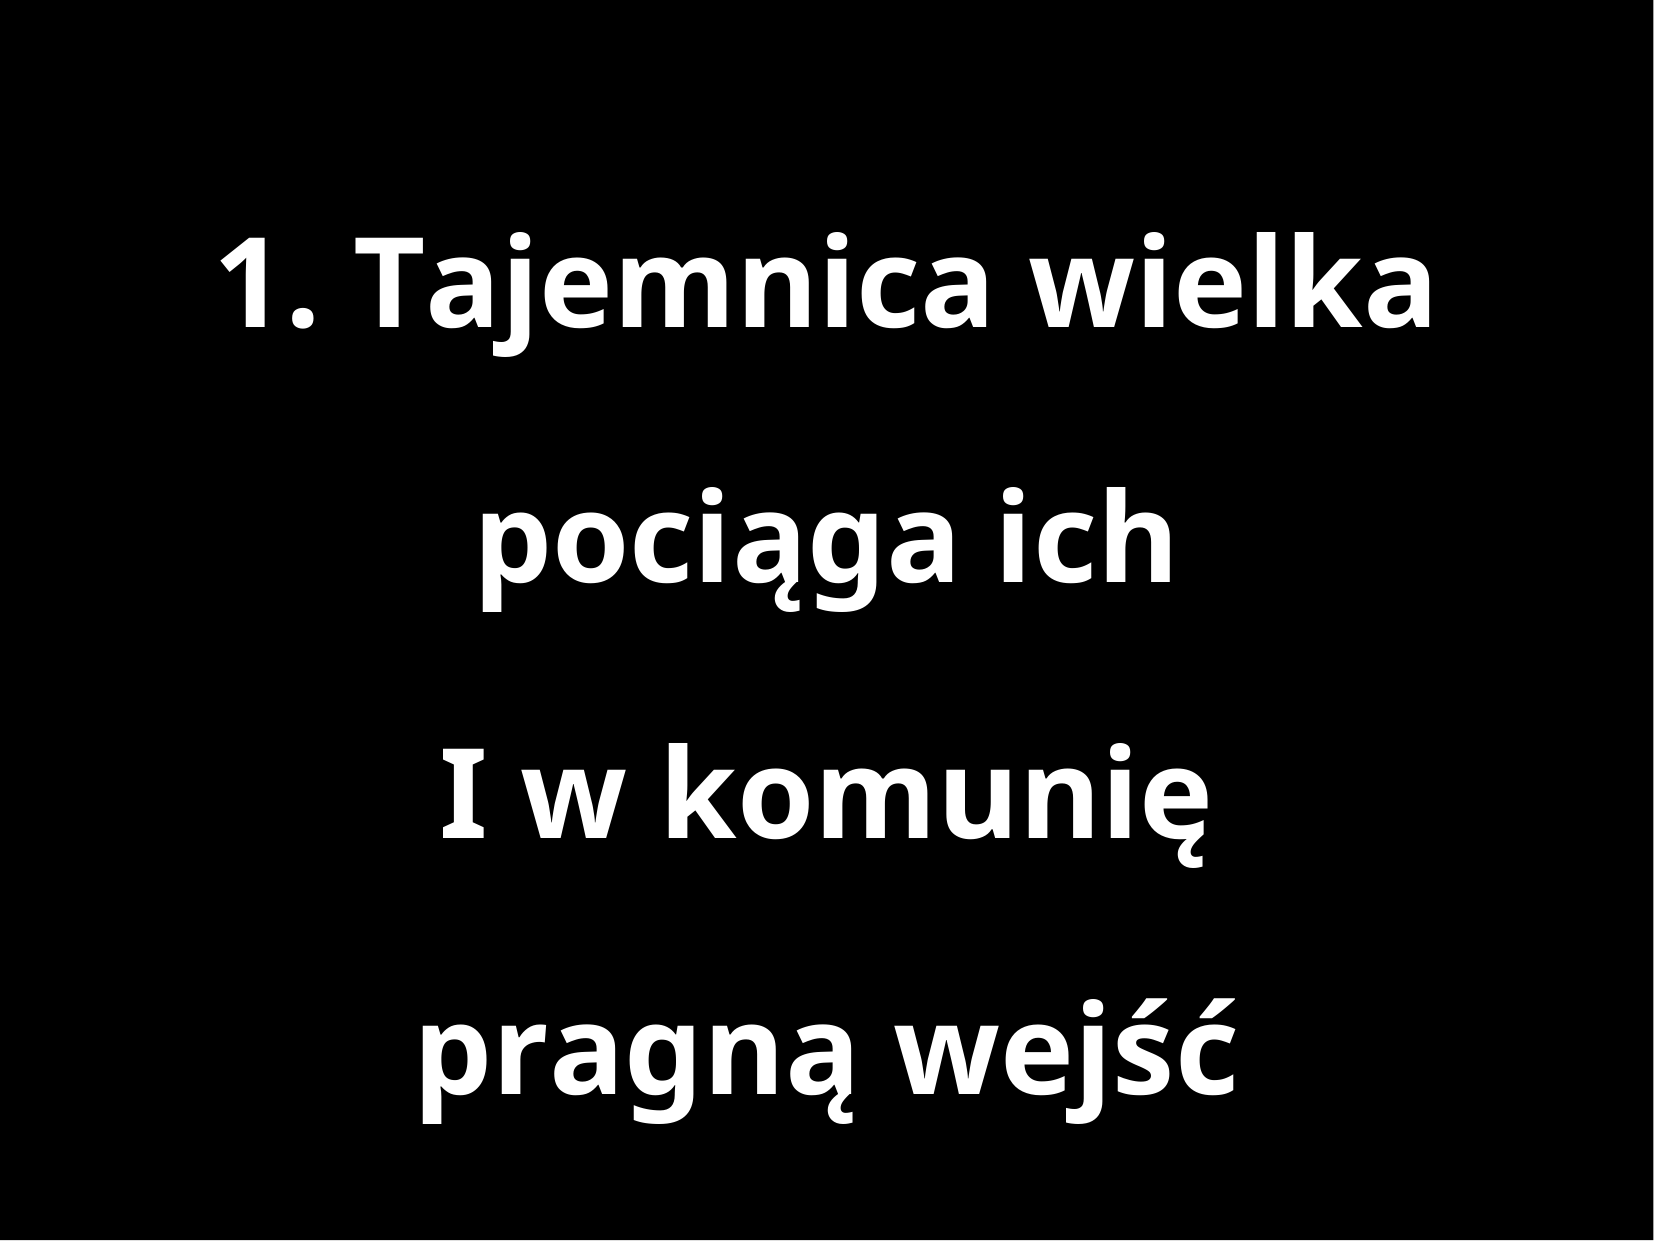

# 1. Tajemnica wielka pociąga ich I w komunię pragną wejść